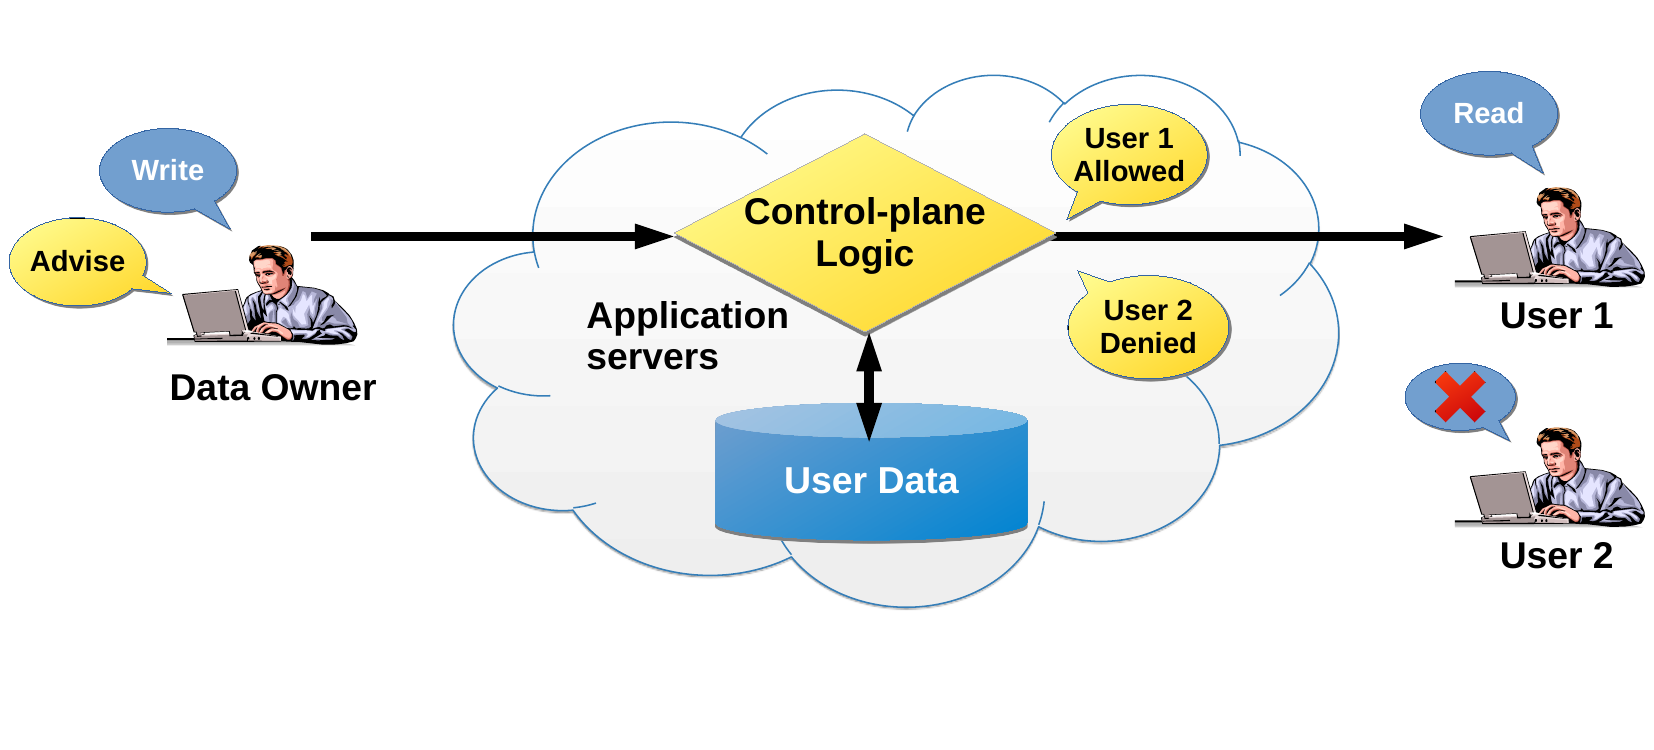

Read
User 1
Allowed
Write
Control-plane
Logic
Advise
User 2
Denied
Application
servers
User 1
Data Owner
User Data
User 2